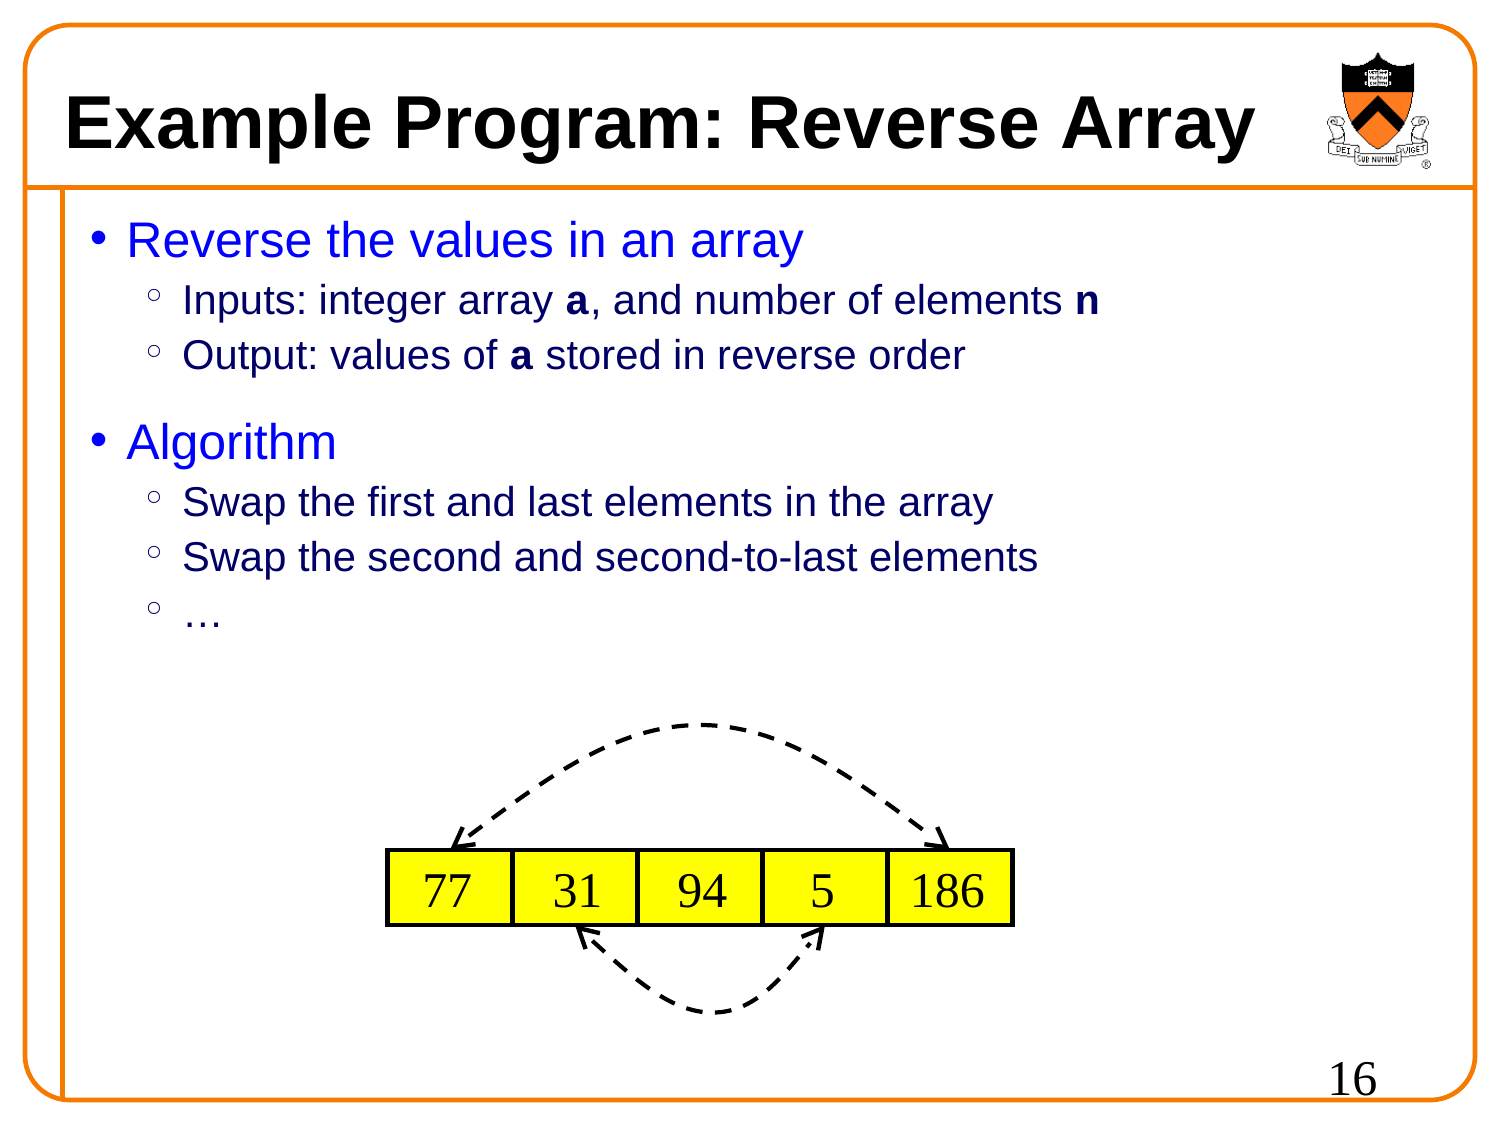

# Example Program: Reverse Array
Reverse the values in an array
Inputs: integer array a, and number of elements n
Output: values of a stored in reverse order
Algorithm
Swap the first and last elements in the array
Swap the second and second-to-last elements
…
77
31
94
5
186
16